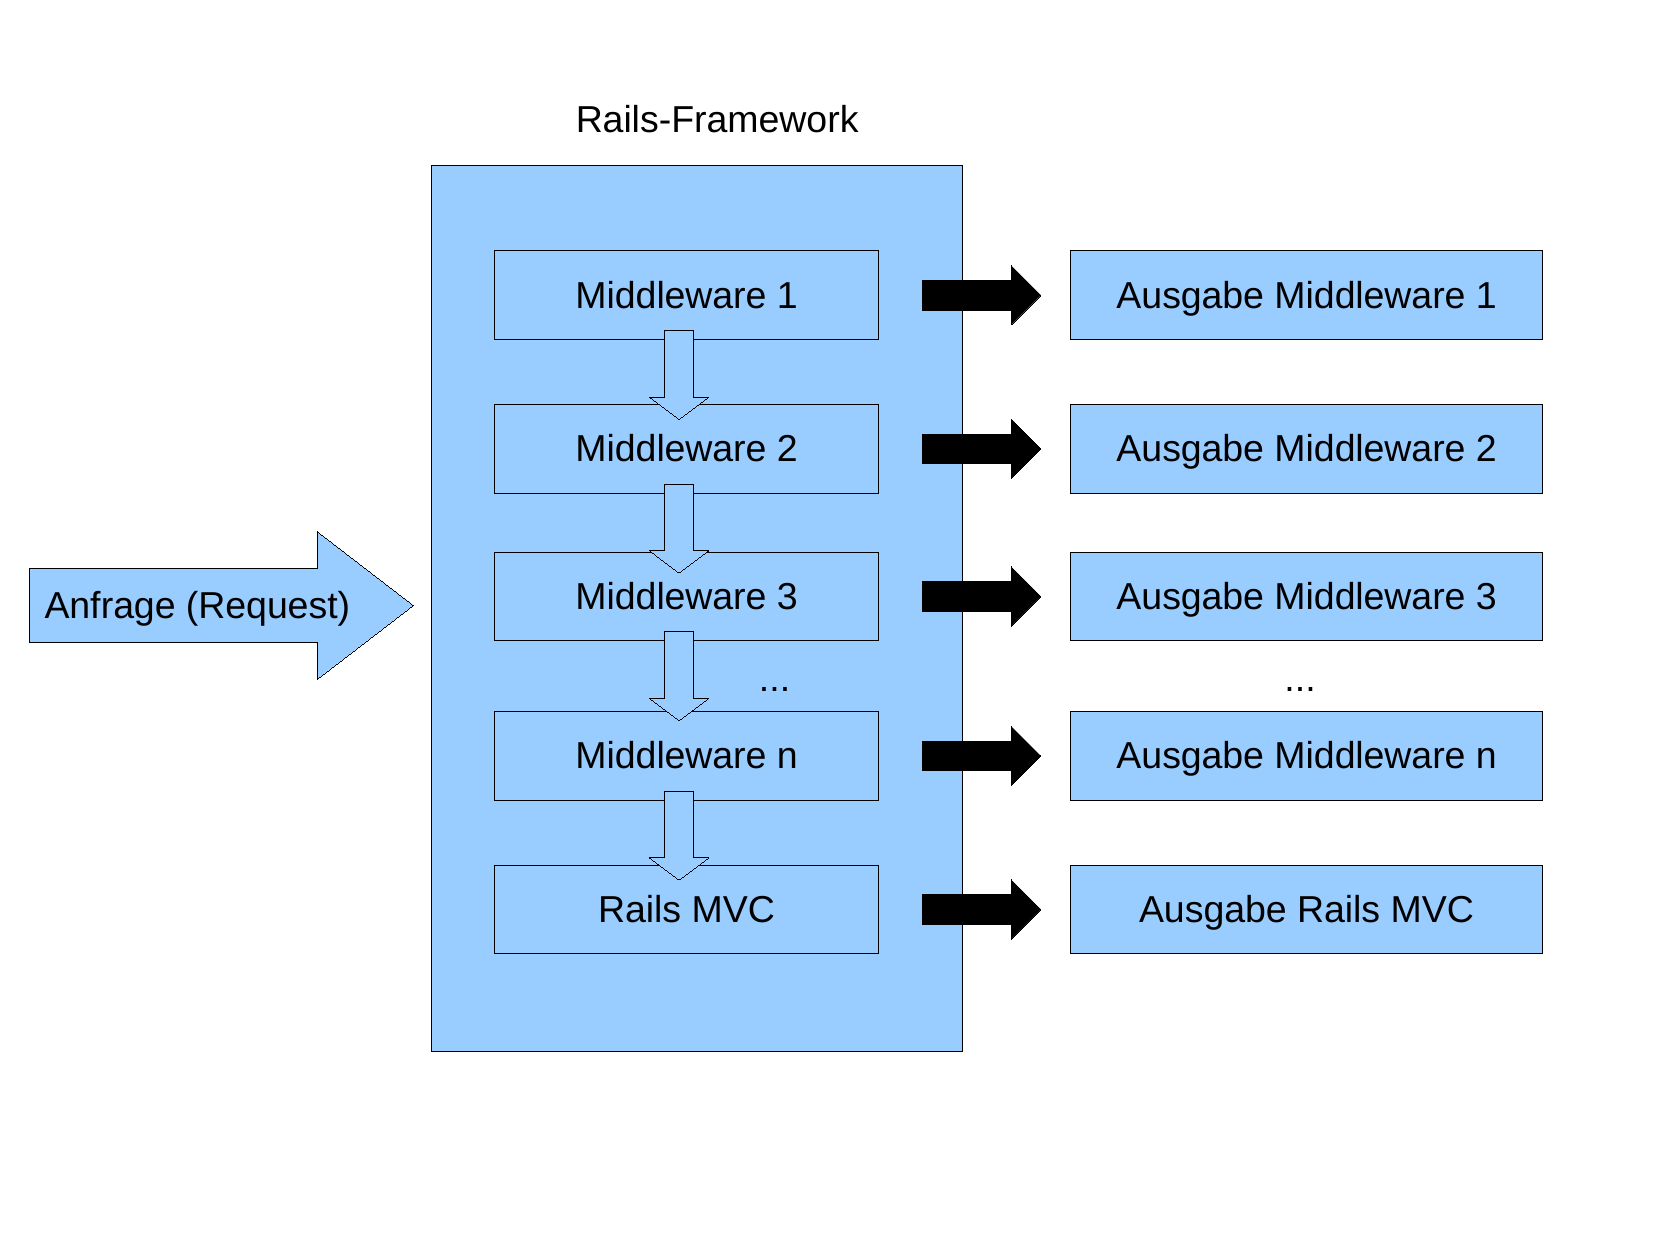

Rails-Framework
Middleware 1
Ausgabe Middleware 1
Middleware 2
Ausgabe Middleware 2
Anfrage (Request)
Middleware 3
Ausgabe Middleware 3
...
...
...
Middleware n
Ausgabe Middleware n
...
Rails MVC
Ausgabe Rails MVC